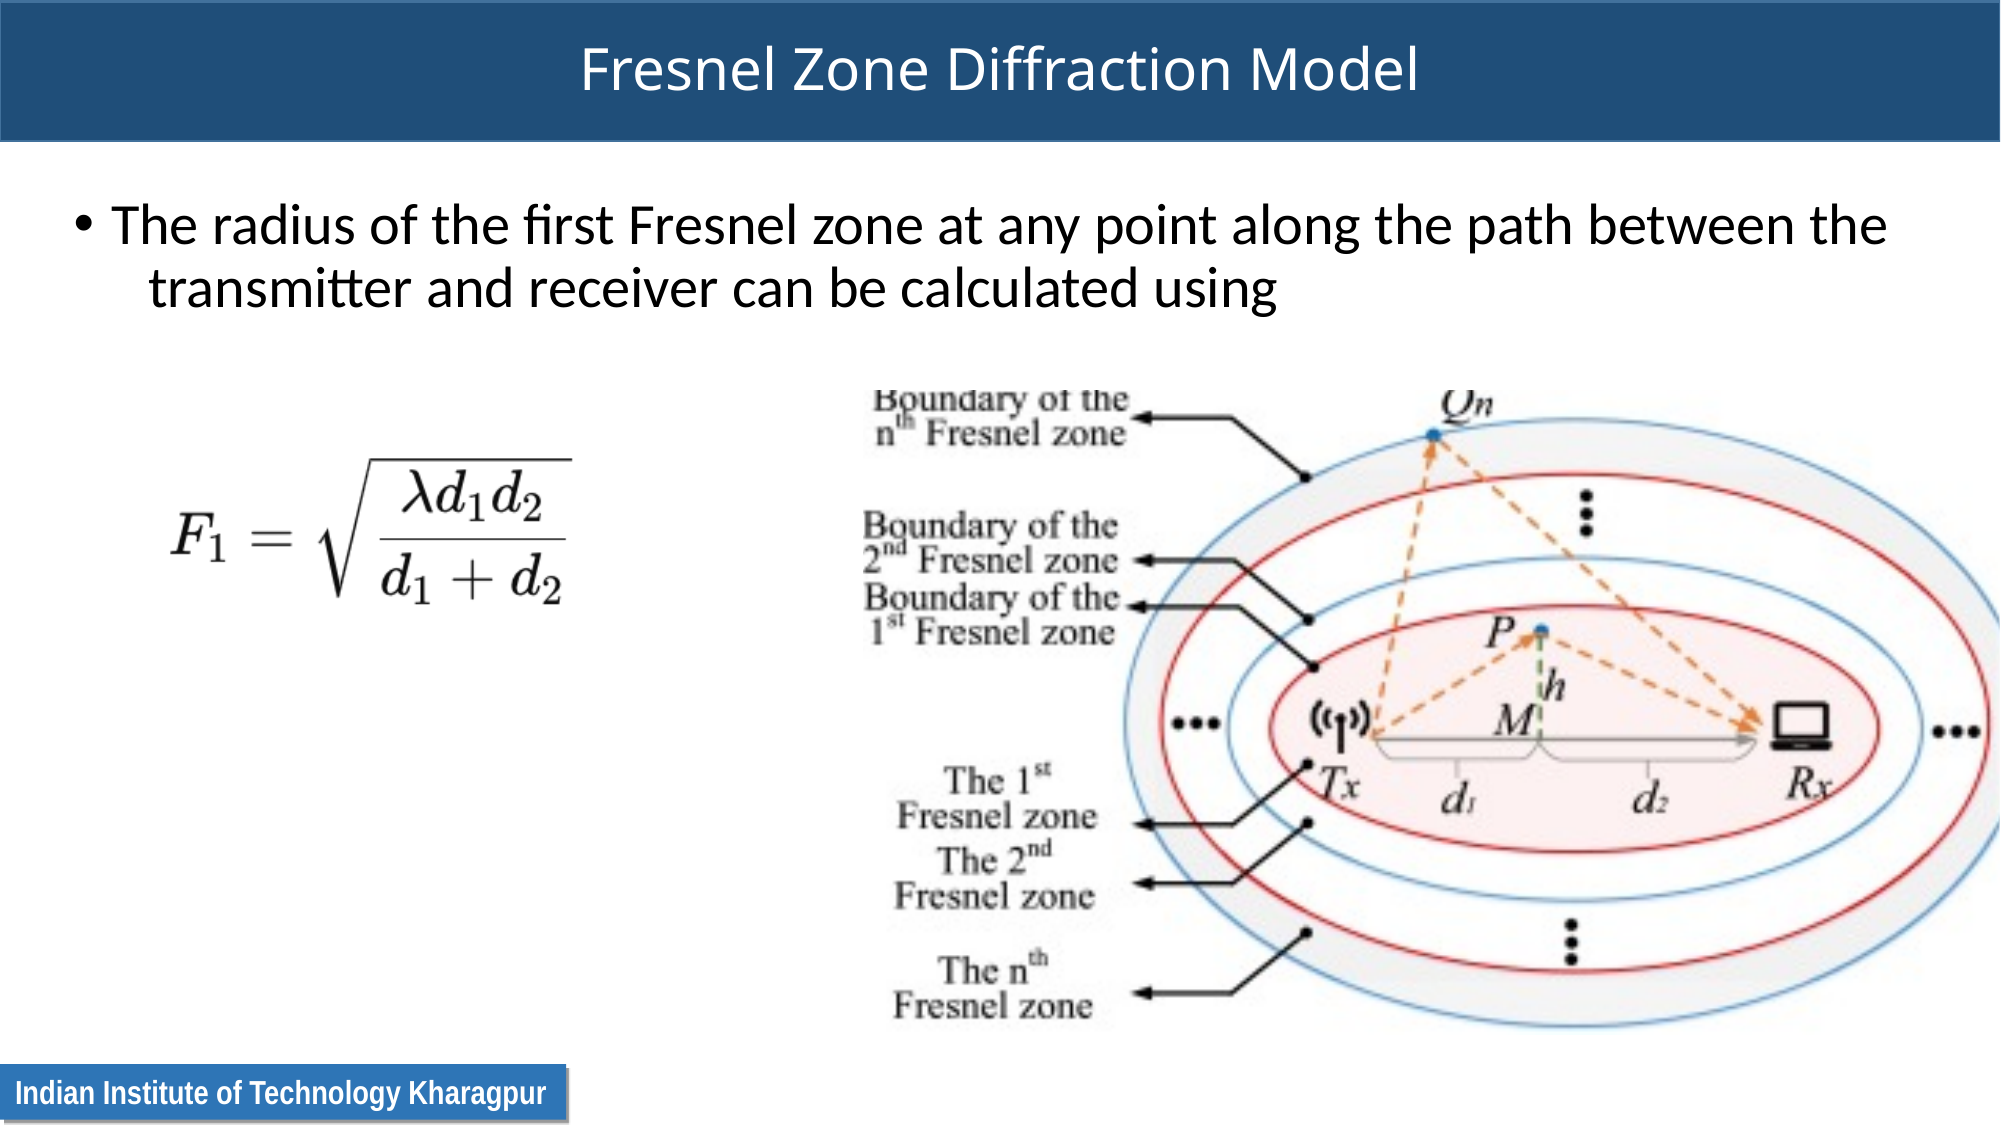

Fresnel Zone Diffraction Model
# The radius of the first Fresnel zone at any point along the path between the transmitter and receiver can be calculated using